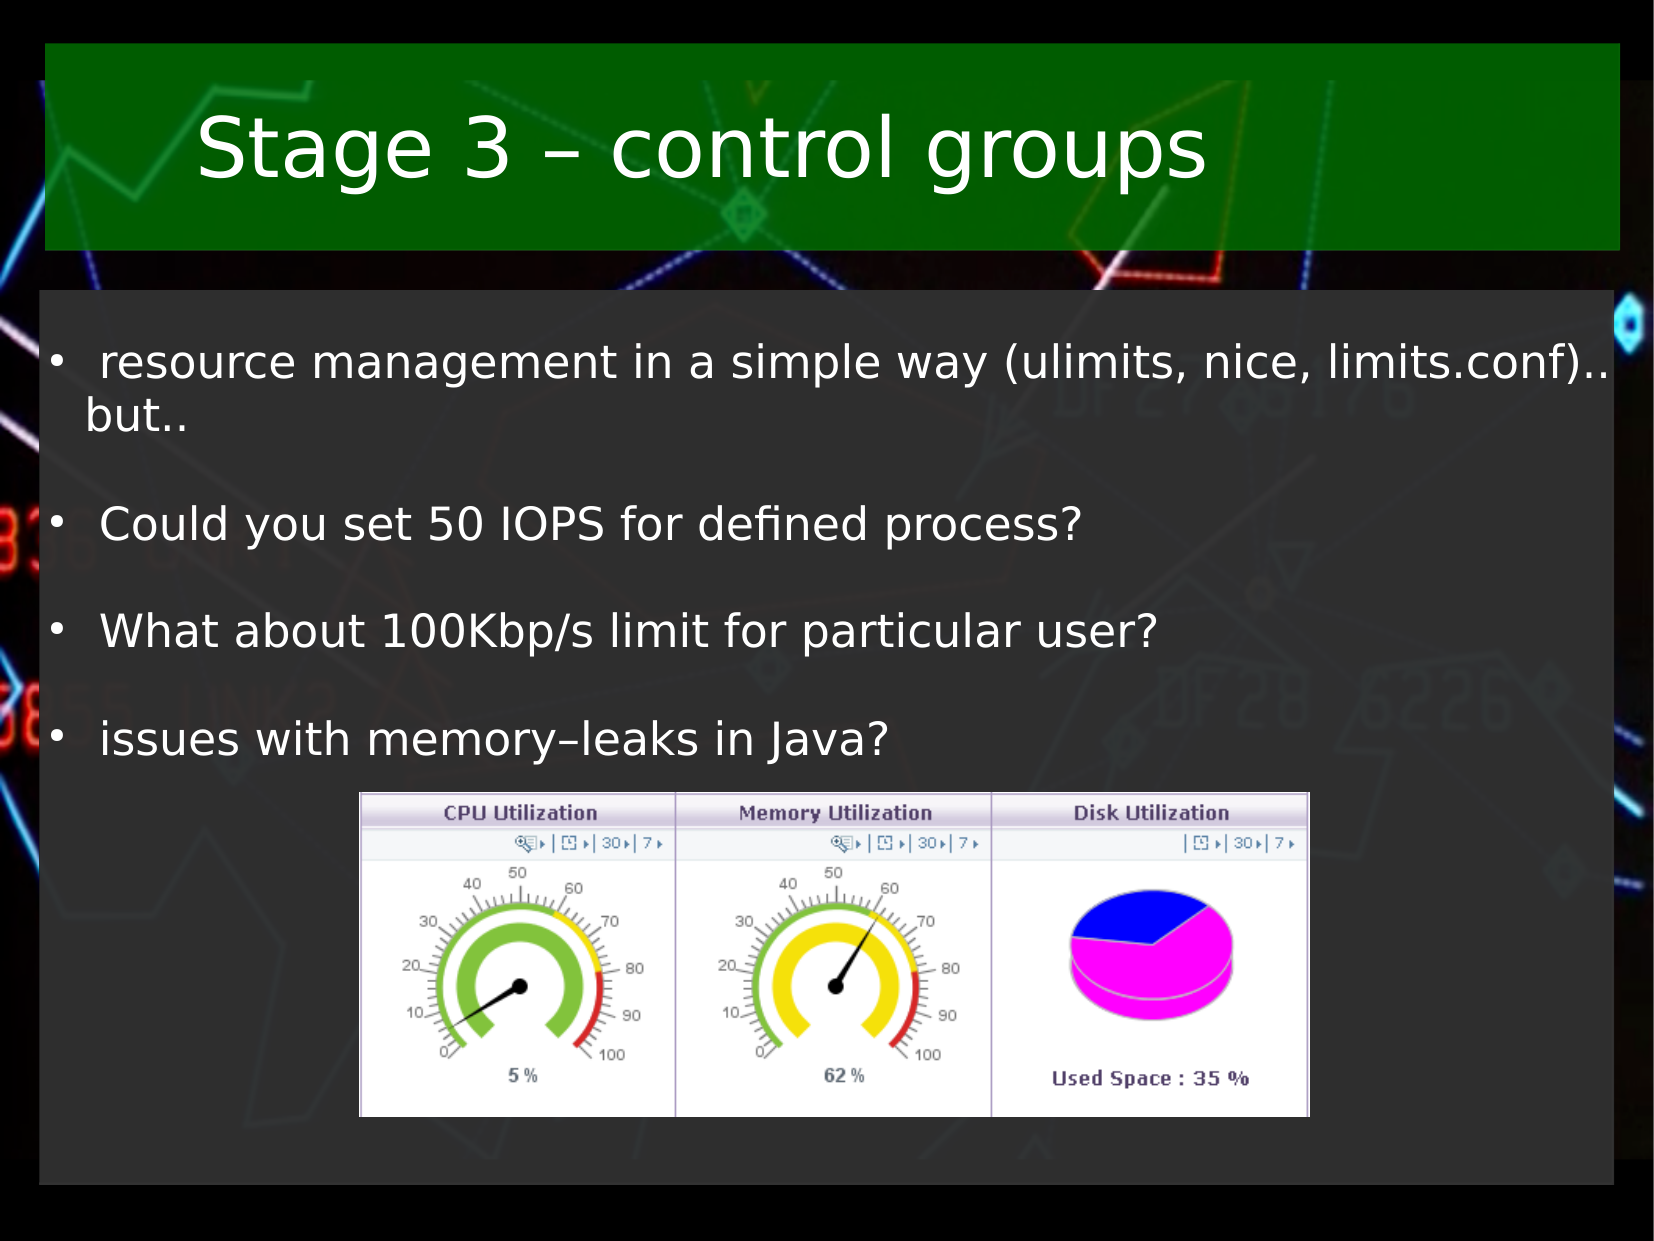

# Stage 3 – control groups
 resource management in a simple way (ulimits, nice, limits.conf).. but..
 Could you set 50 IOPS for defined process?
 What about 100Kbp/s limit for particular user?
 issues with memory–leaks in Java?